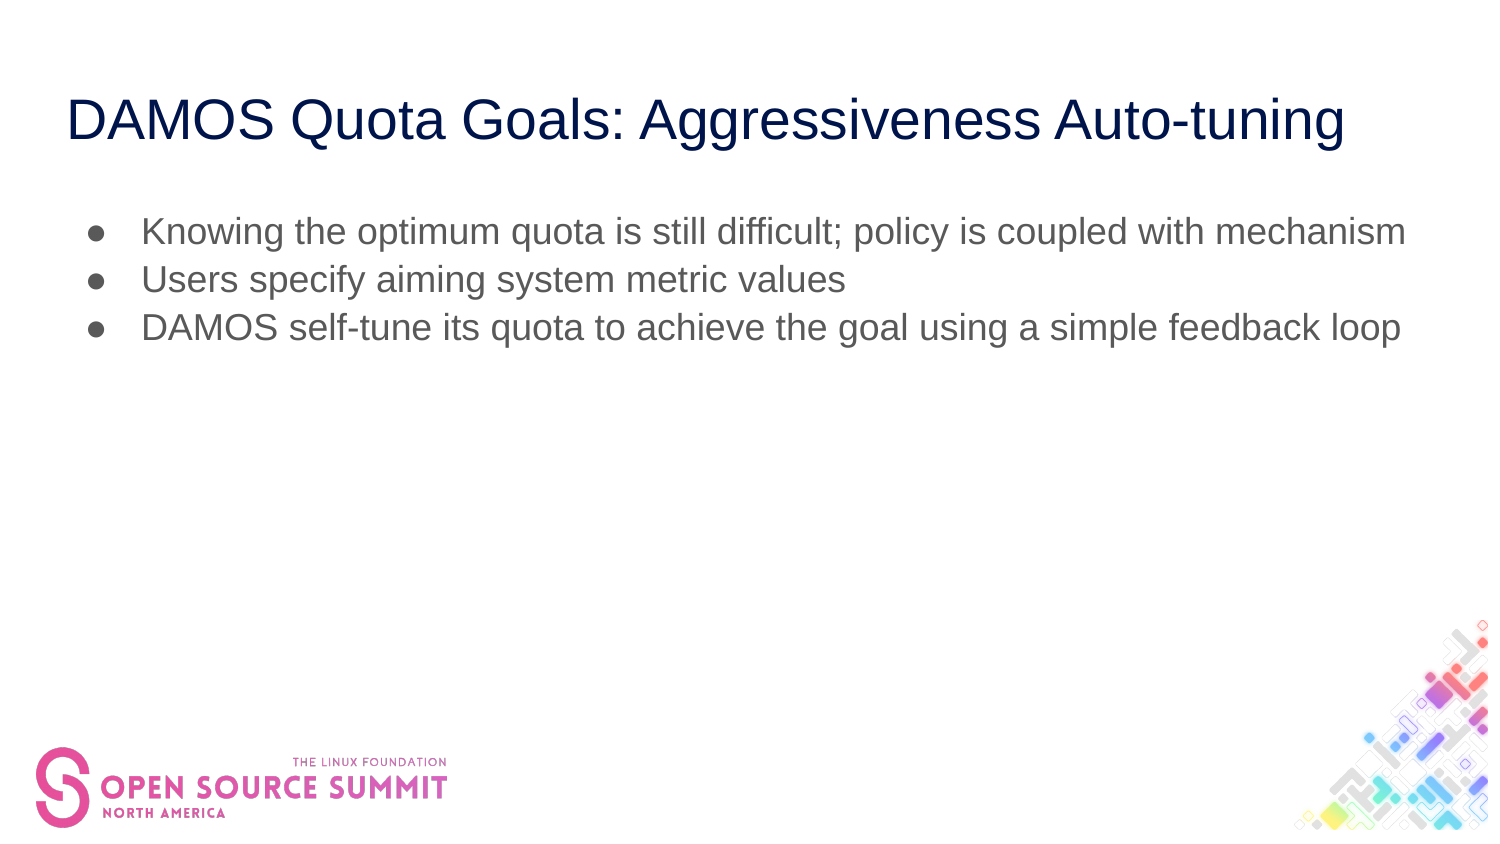

# DAMOS Quota Goals: Aggressiveness Auto-tuning
Knowing the optimum quota is still difficult; policy is coupled with mechanism
Users specify aiming system metric values
DAMOS self-tune its quota to achieve the goal using a simple feedback loop